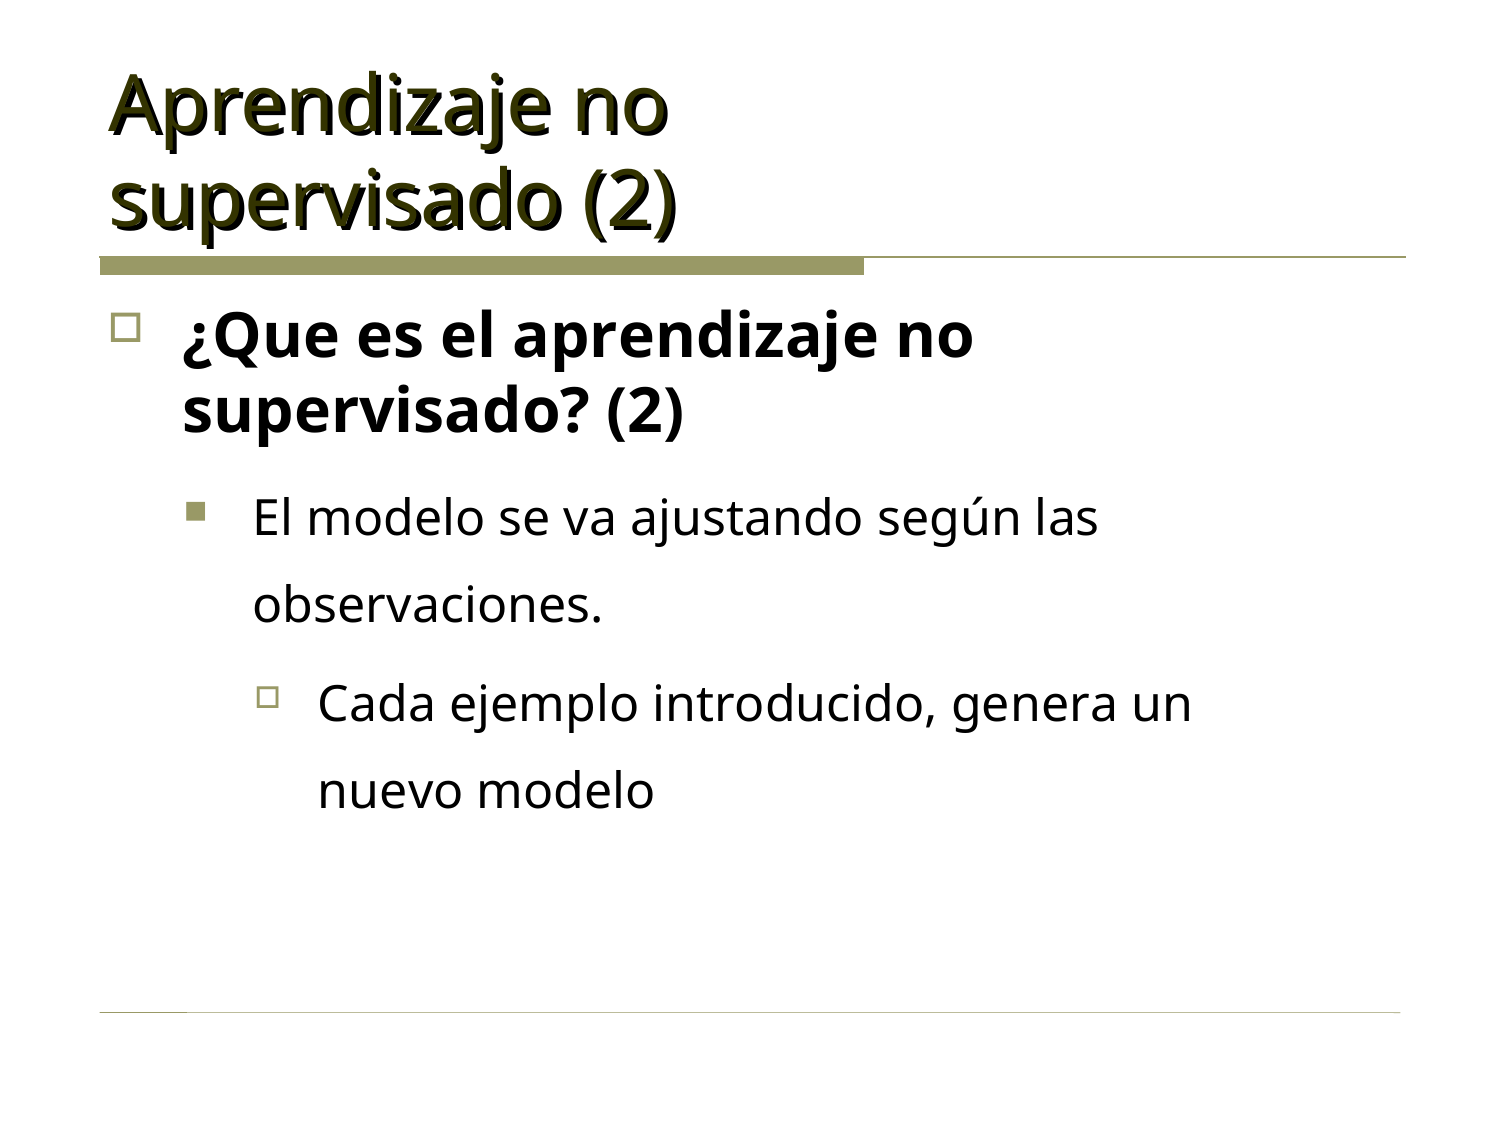

# Aprendizaje no supervisado (2)
¿Que es el aprendizaje no supervisado? (2)
El modelo se va ajustando según las observaciones.
Cada ejemplo introducido, genera un nuevo modelo